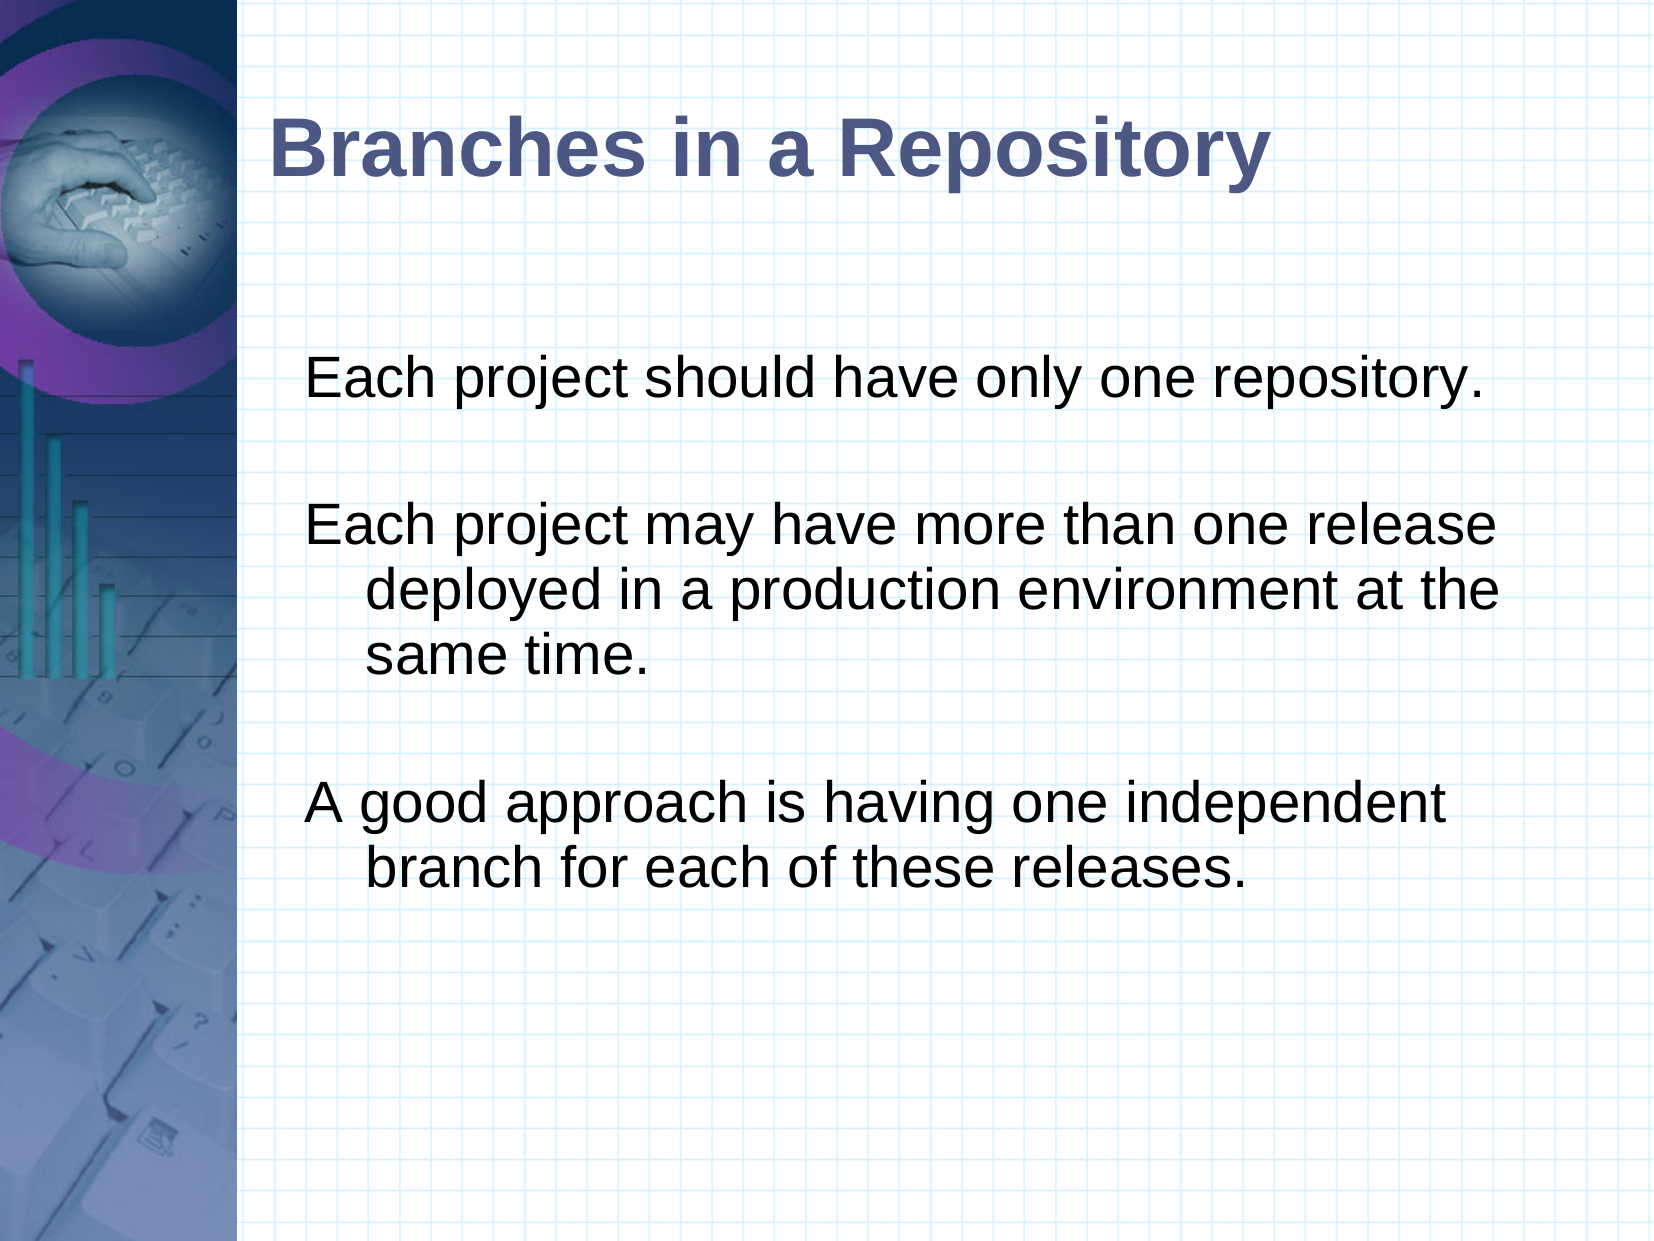

# Branches in a Repository
Each project should have only one repository.
Each project may have more than one release deployed in a production environment at the same time.
A good approach is having one independent branch for each of these releases.